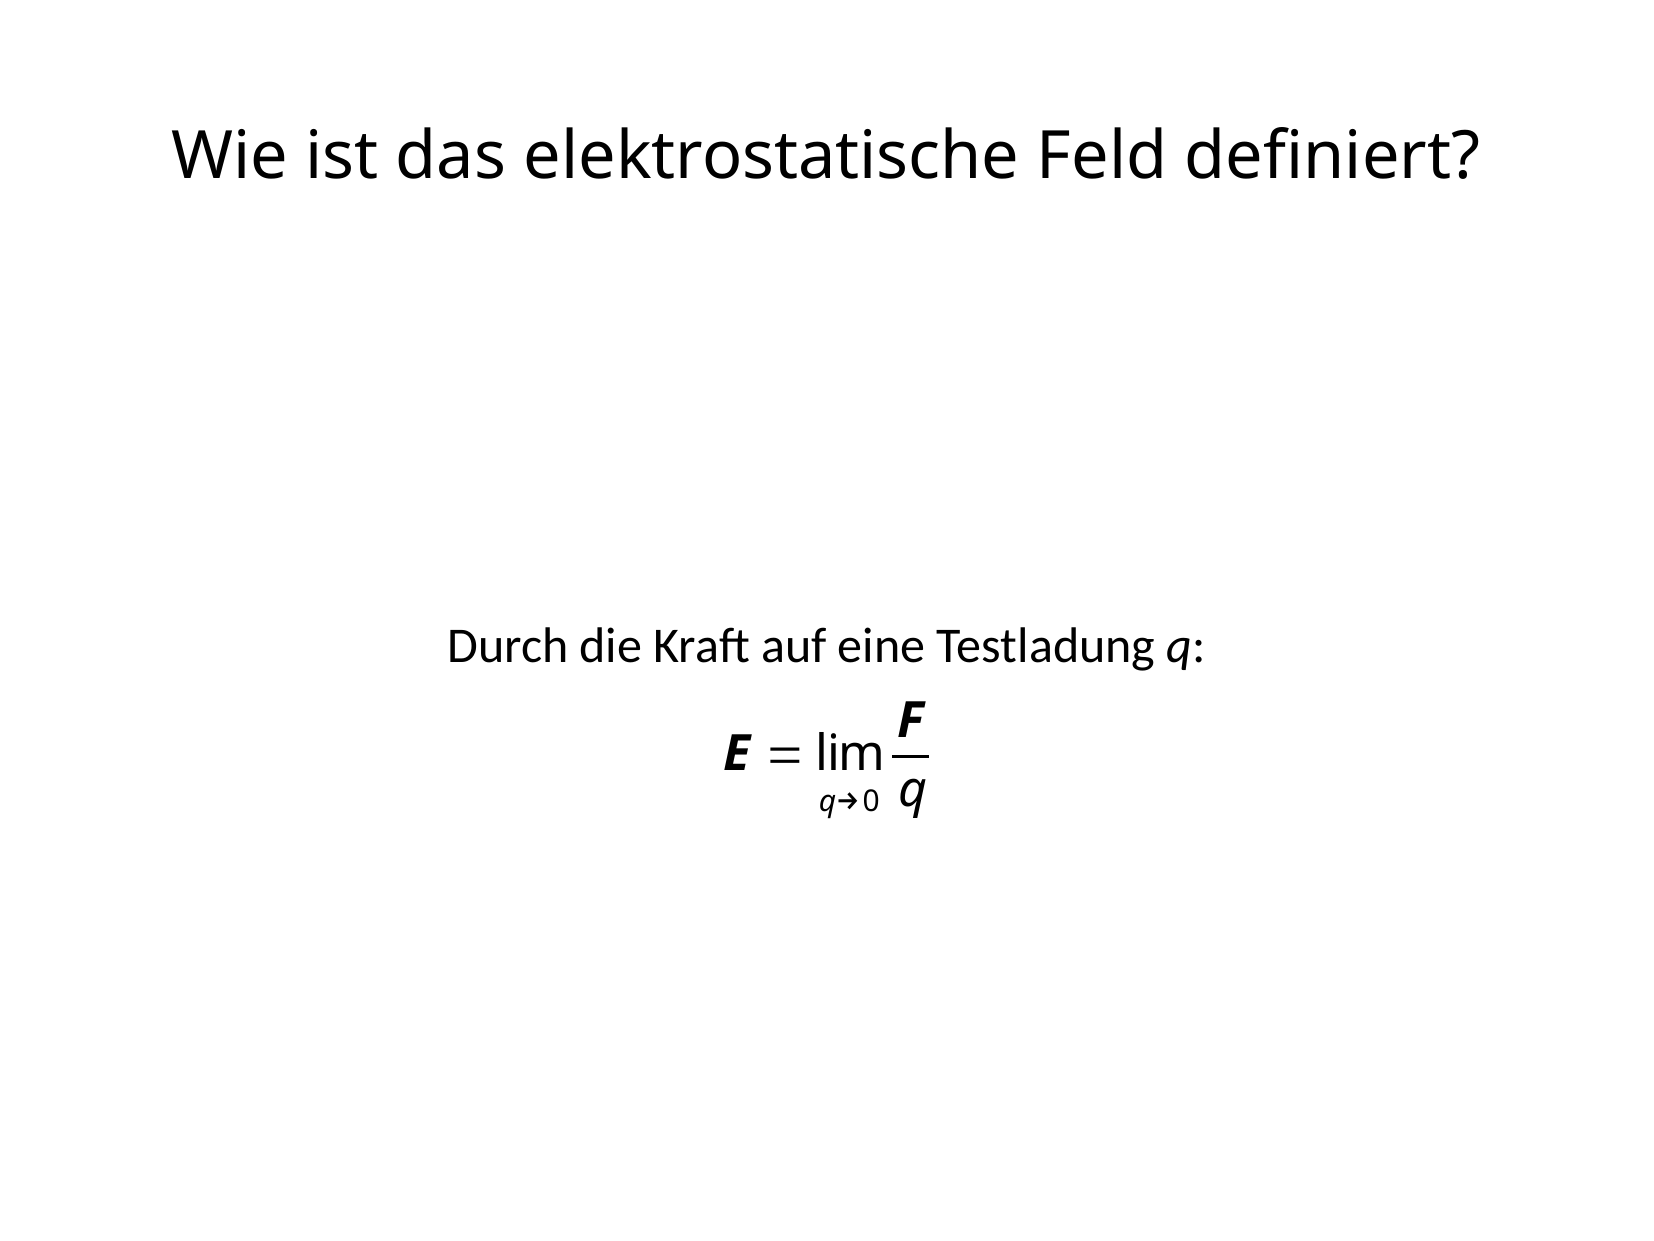

# Wie ist das elektrostatische Feld definiert?
Durch die Kraft auf eine Testladung q: